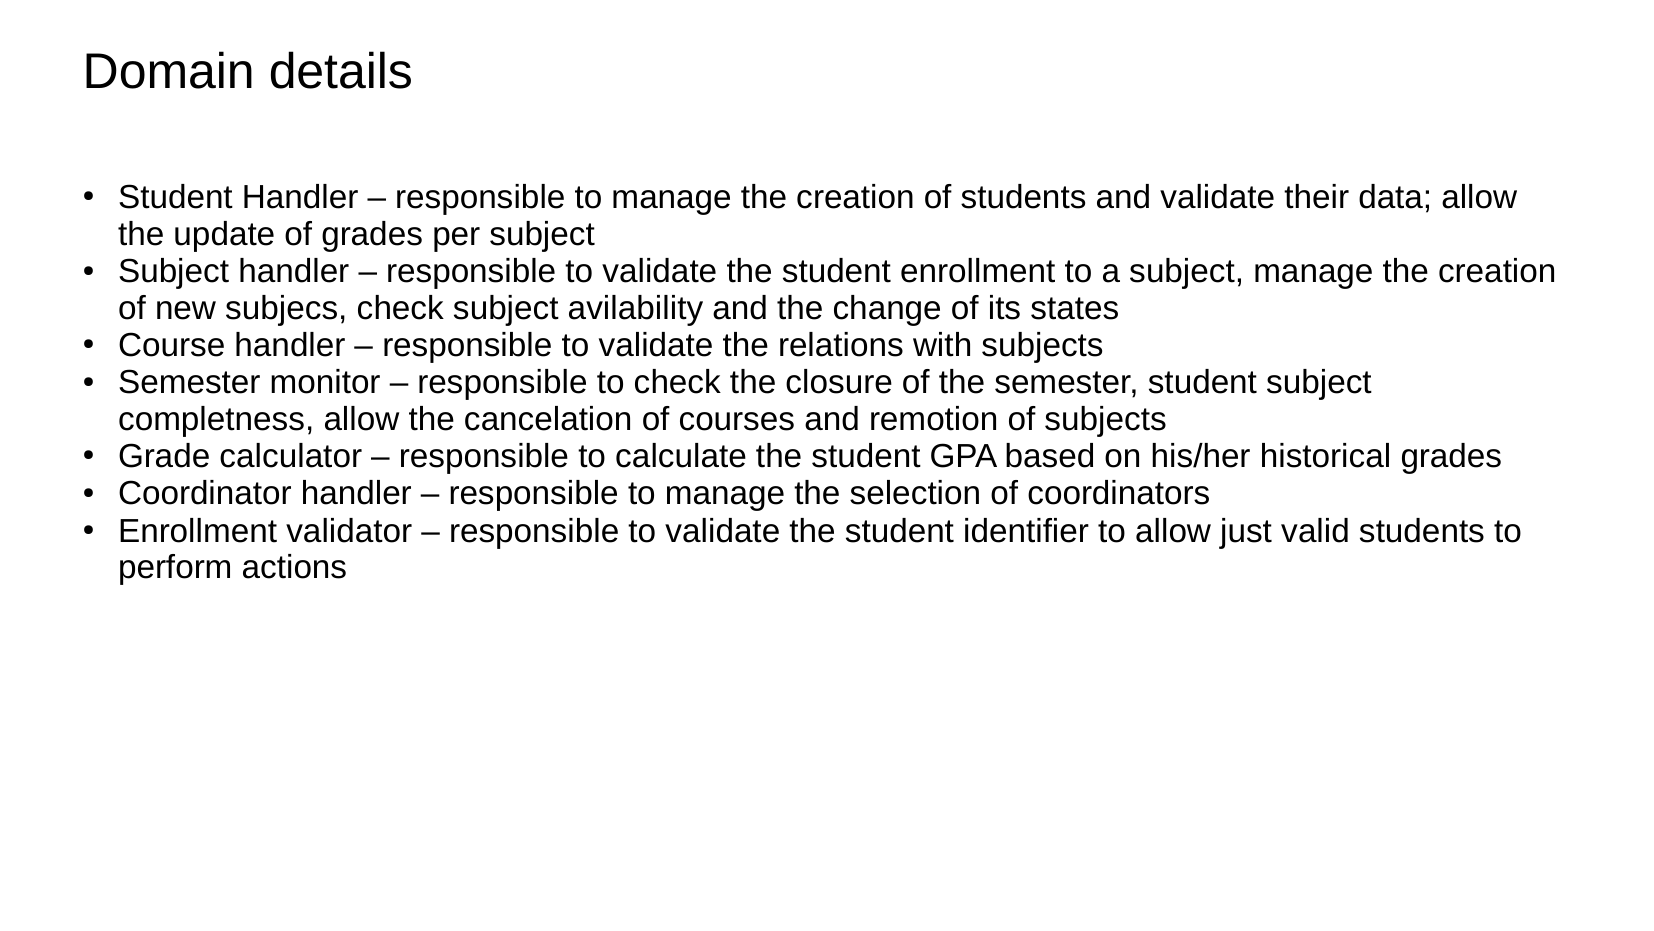

Domain details
# Student Handler – responsible to manage the creation of students and validate their data; allow the update of grades per subject
Subject handler – responsible to validate the student enrollment to a subject, manage the creation of new subjecs, check subject avilability and the change of its states
Course handler – responsible to validate the relations with subjects
Semester monitor – responsible to check the closure of the semester, student subject completness, allow the cancelation of courses and remotion of subjects
Grade calculator – responsible to calculate the student GPA based on his/her historical grades
Coordinator handler – responsible to manage the selection of coordinators
Enrollment validator – responsible to validate the student identifier to allow just valid students to perform actions